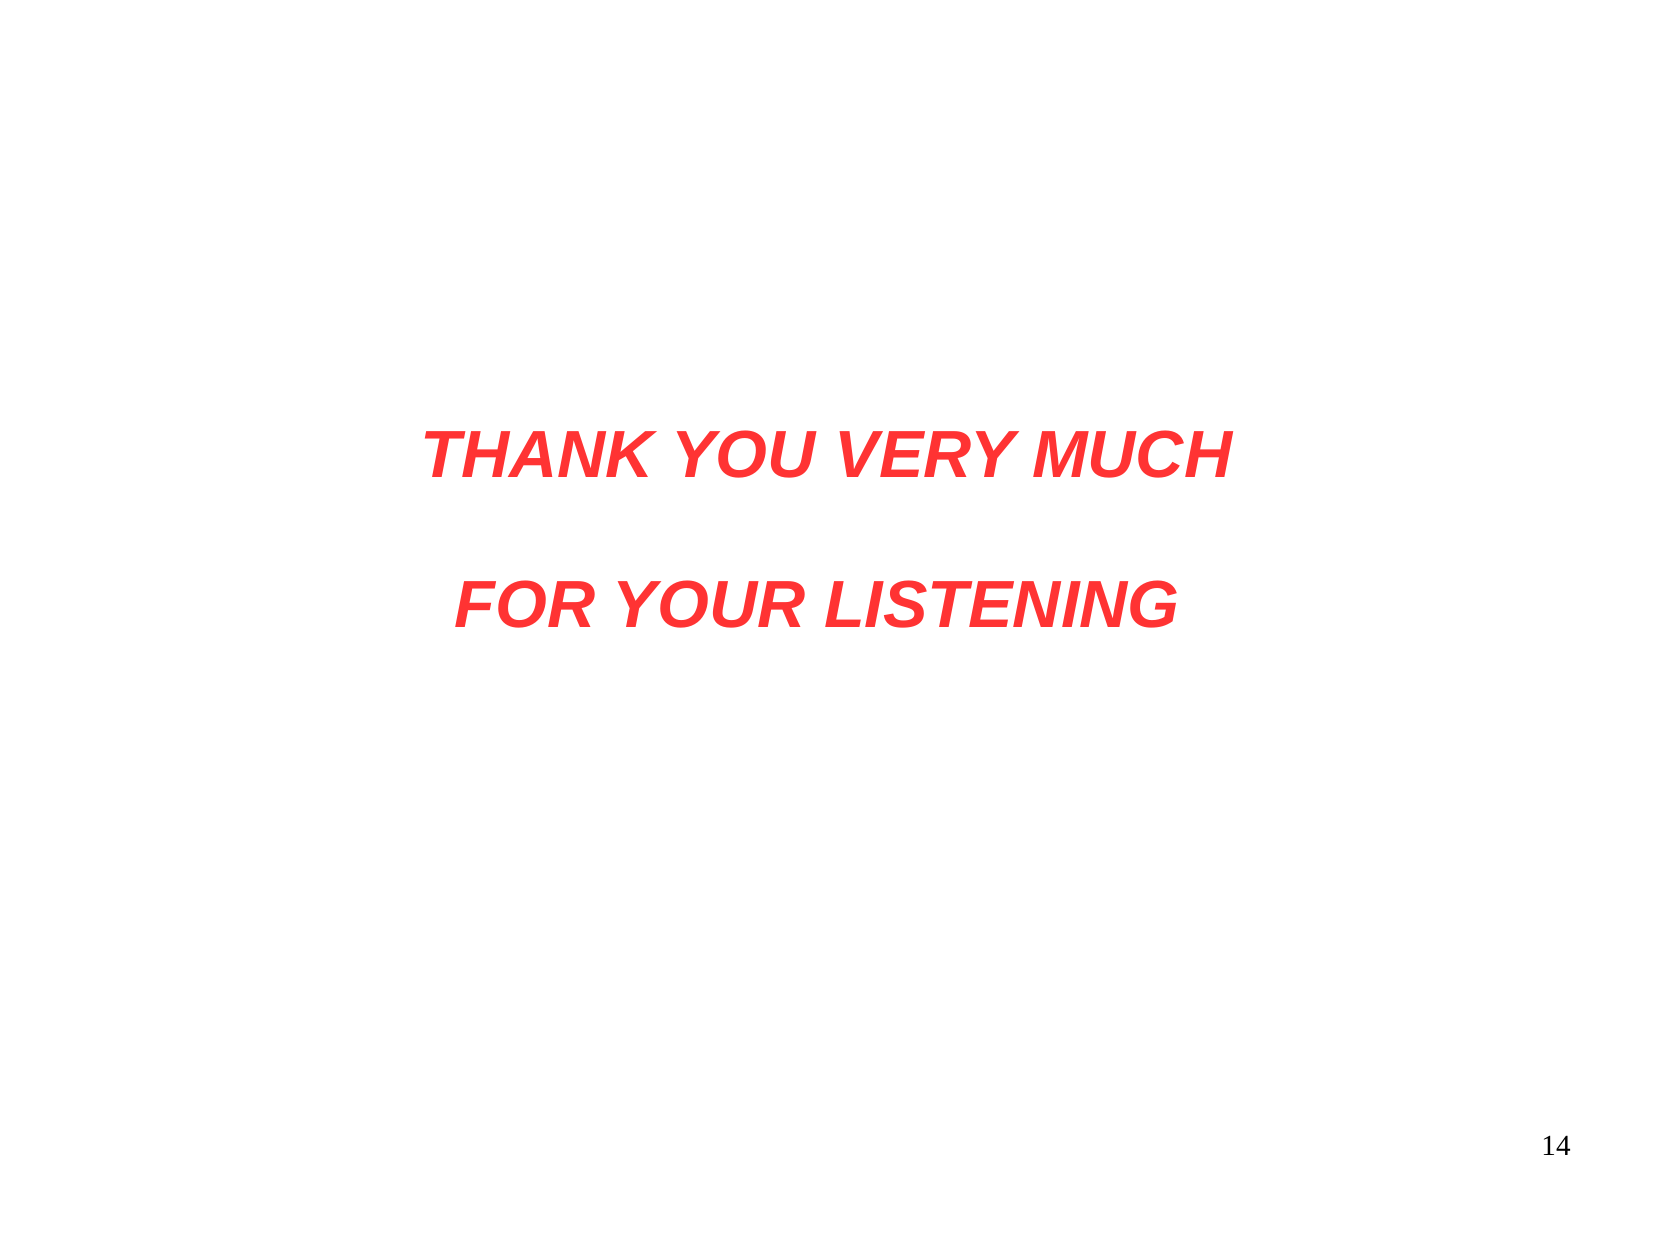

# THANK YOU VERY MUCH
FOR YOUR LISTENING
14